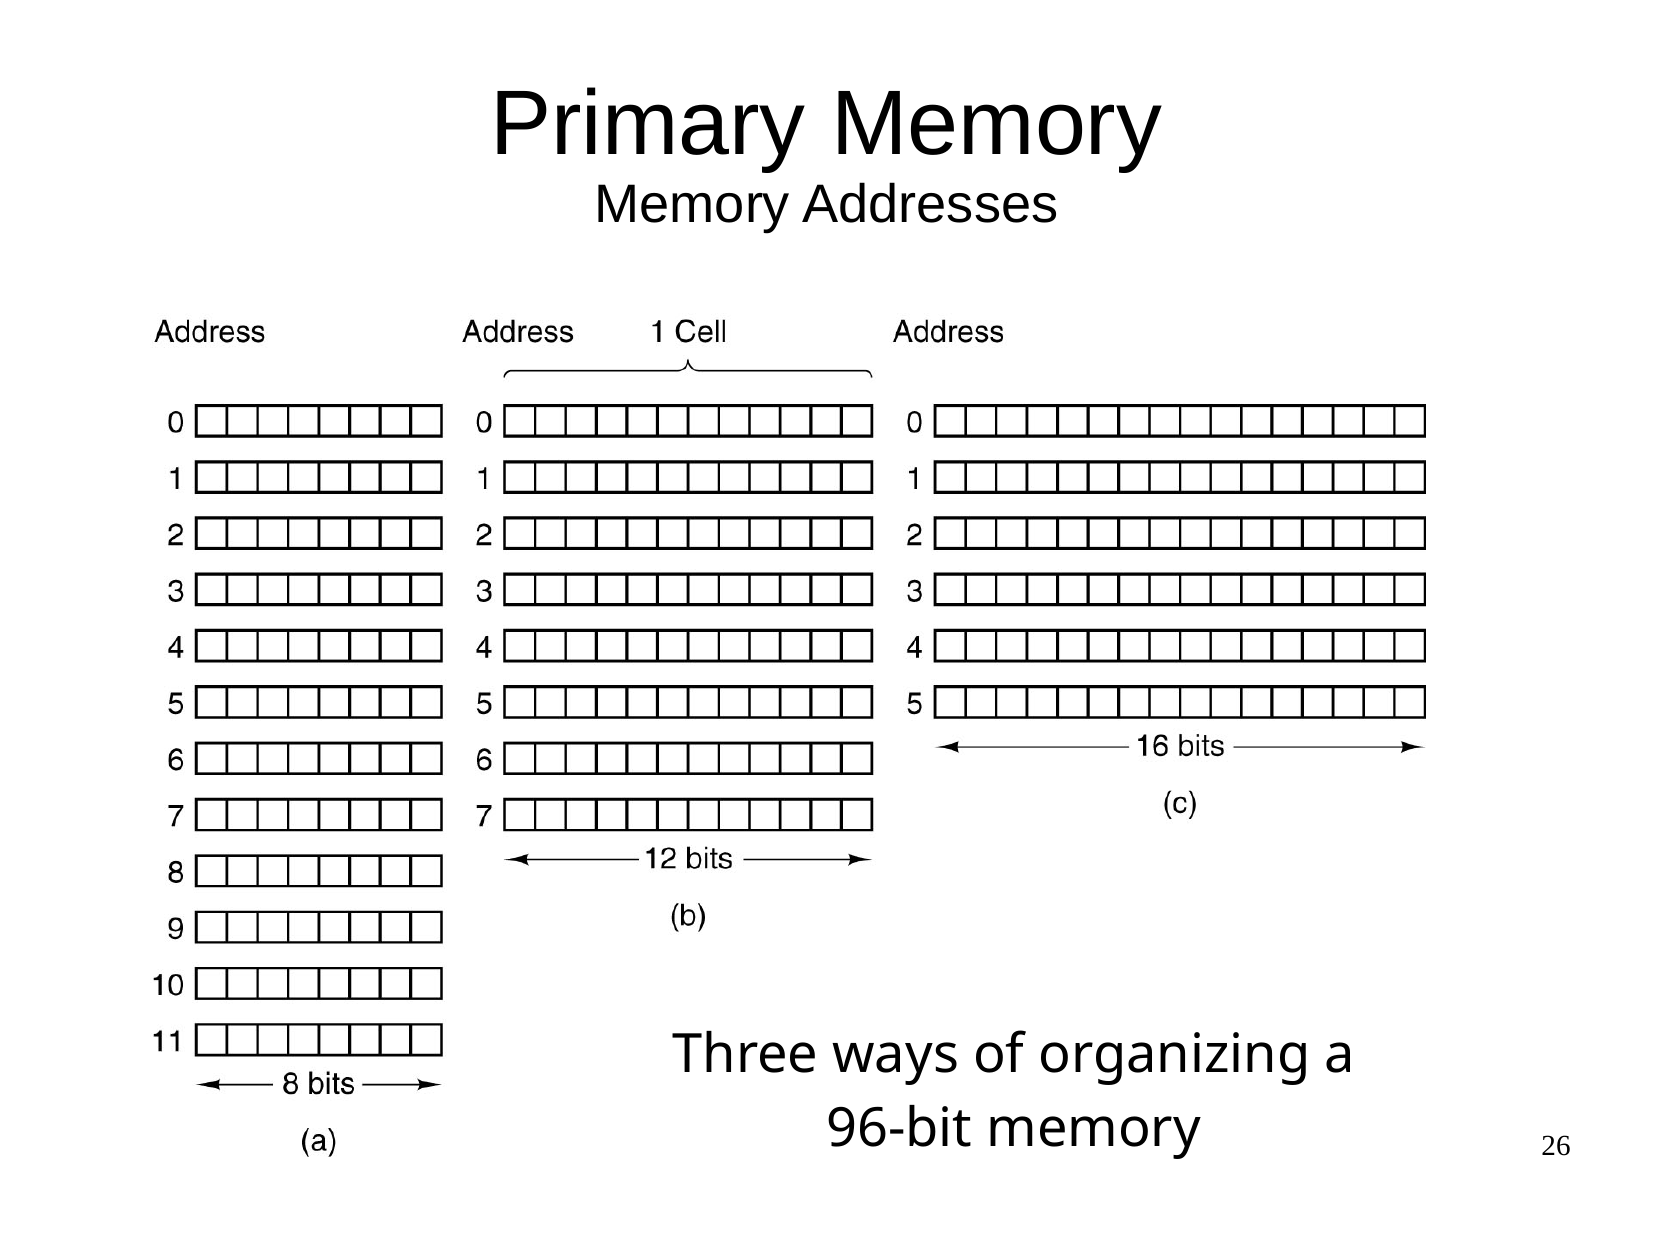

# Primary Memory Memory Addresses
Three ways of organizing a 96-bit memory
26